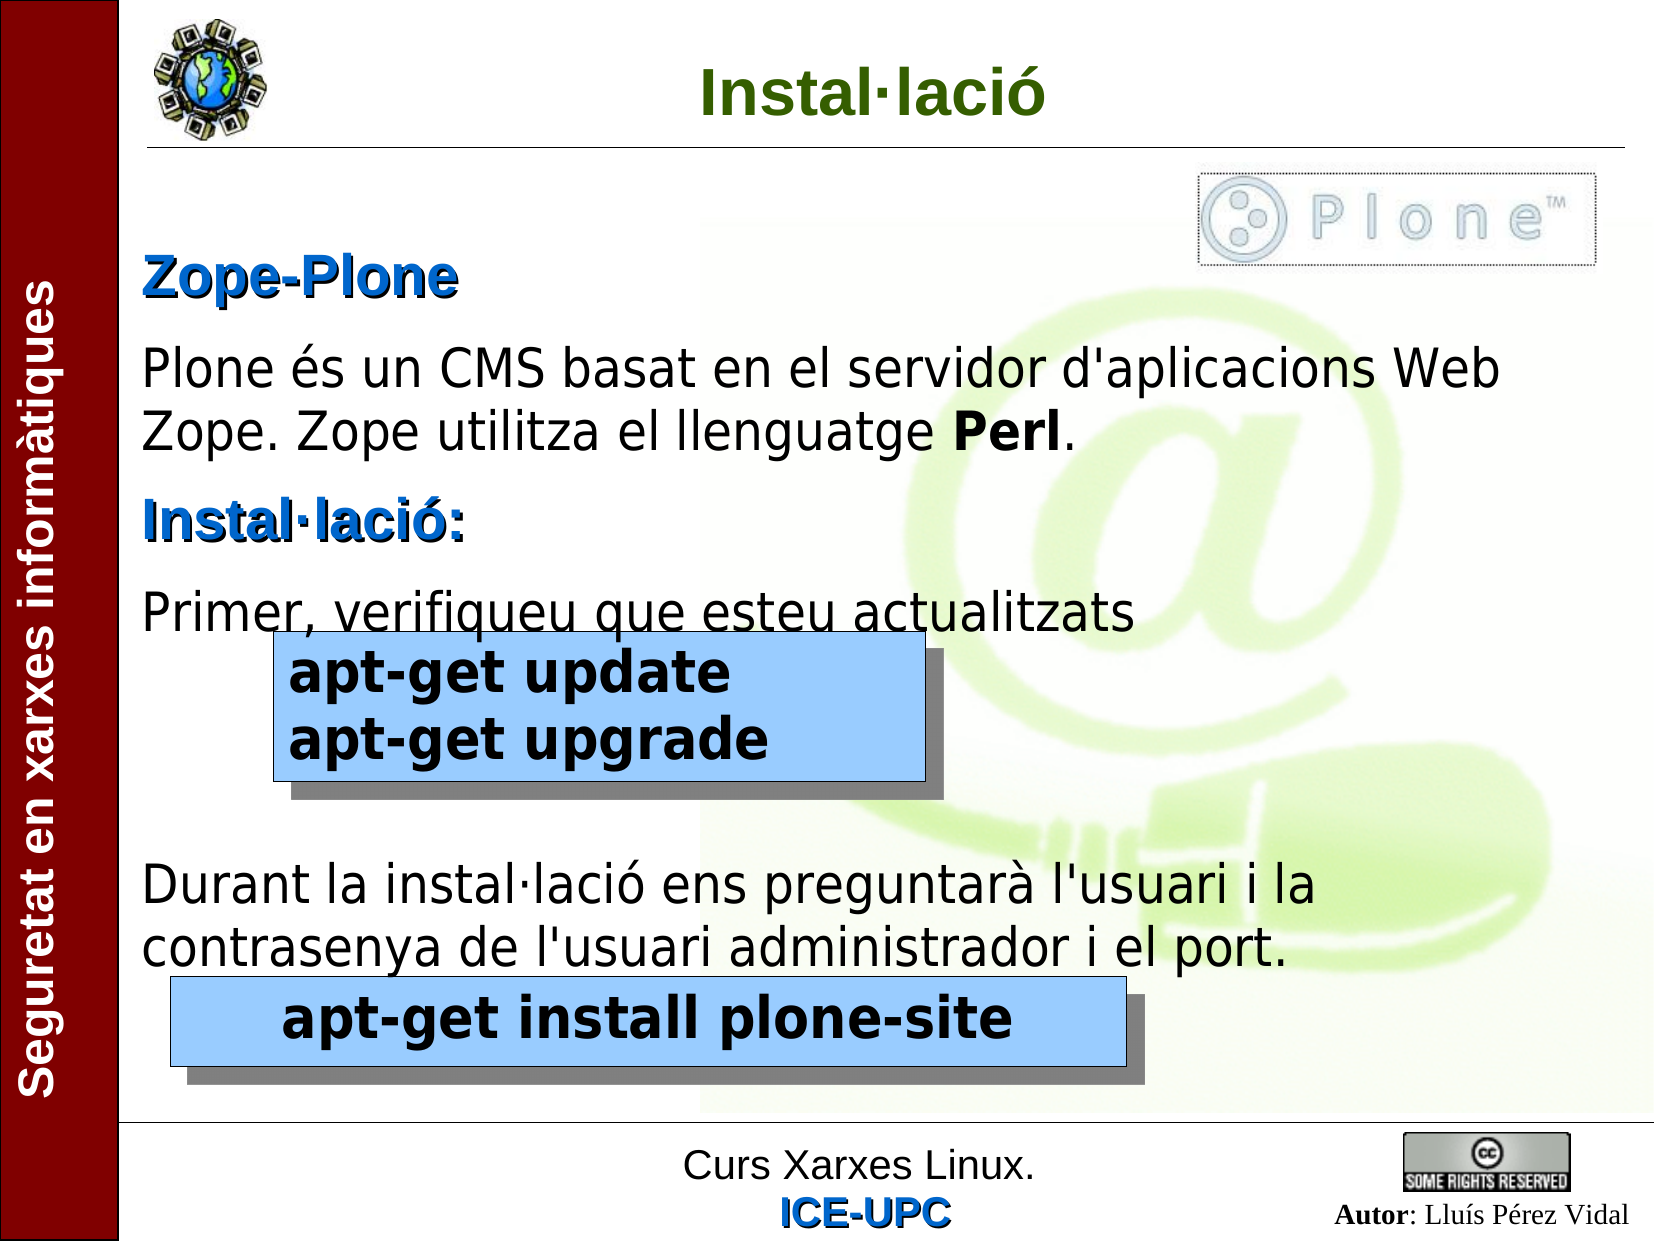

Instal·lació
#
Zope-Plone
Plone és un CMS basat en el servidor d'aplicacions Web Zope. Zope utilitza el llenguatge Perl.
Instal·lació:
Primer, verifiqueu que esteu actualitzats
Durant la instal·lació ens preguntarà l'usuari i la contrasenya de l'usuari administrador i el port.
apt-get update
apt-get upgrade
apt-get install plone-site